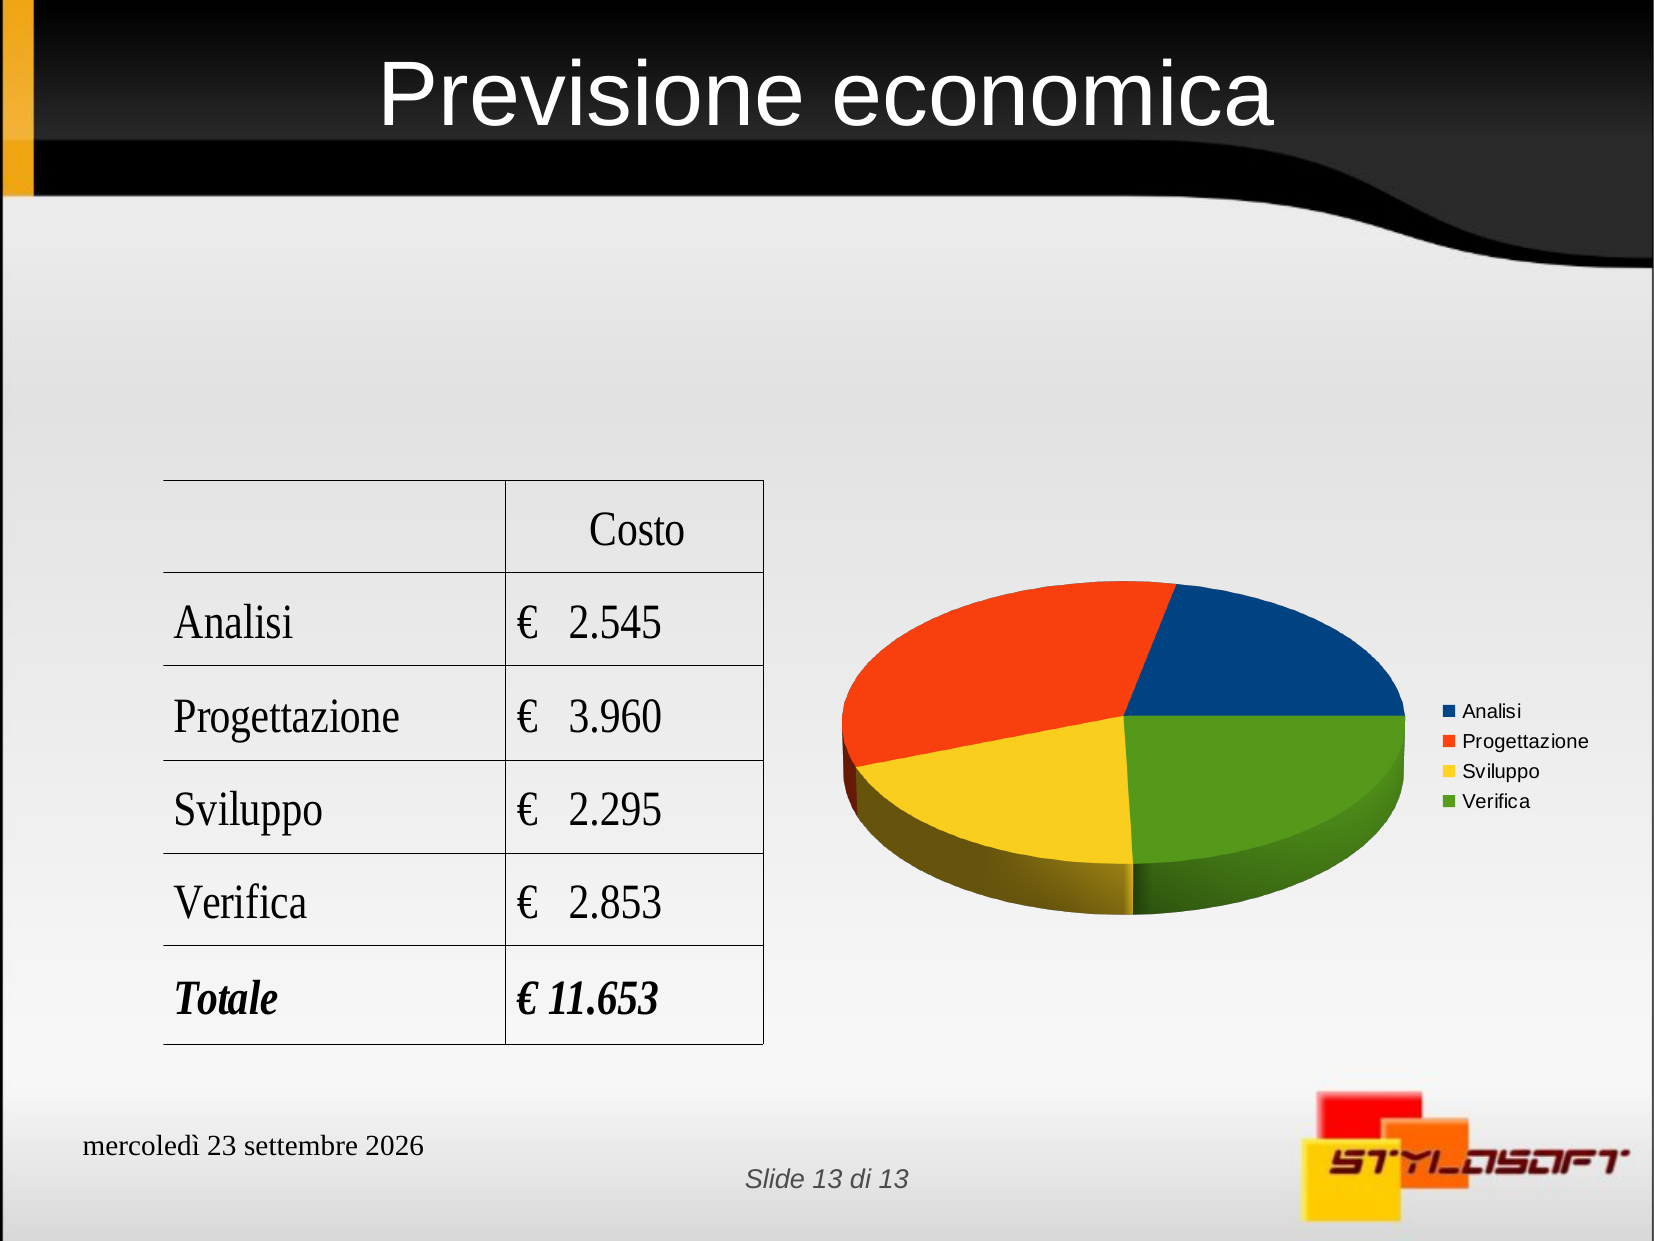

# Previsione economica
[unsupported chart]
Slide di 13